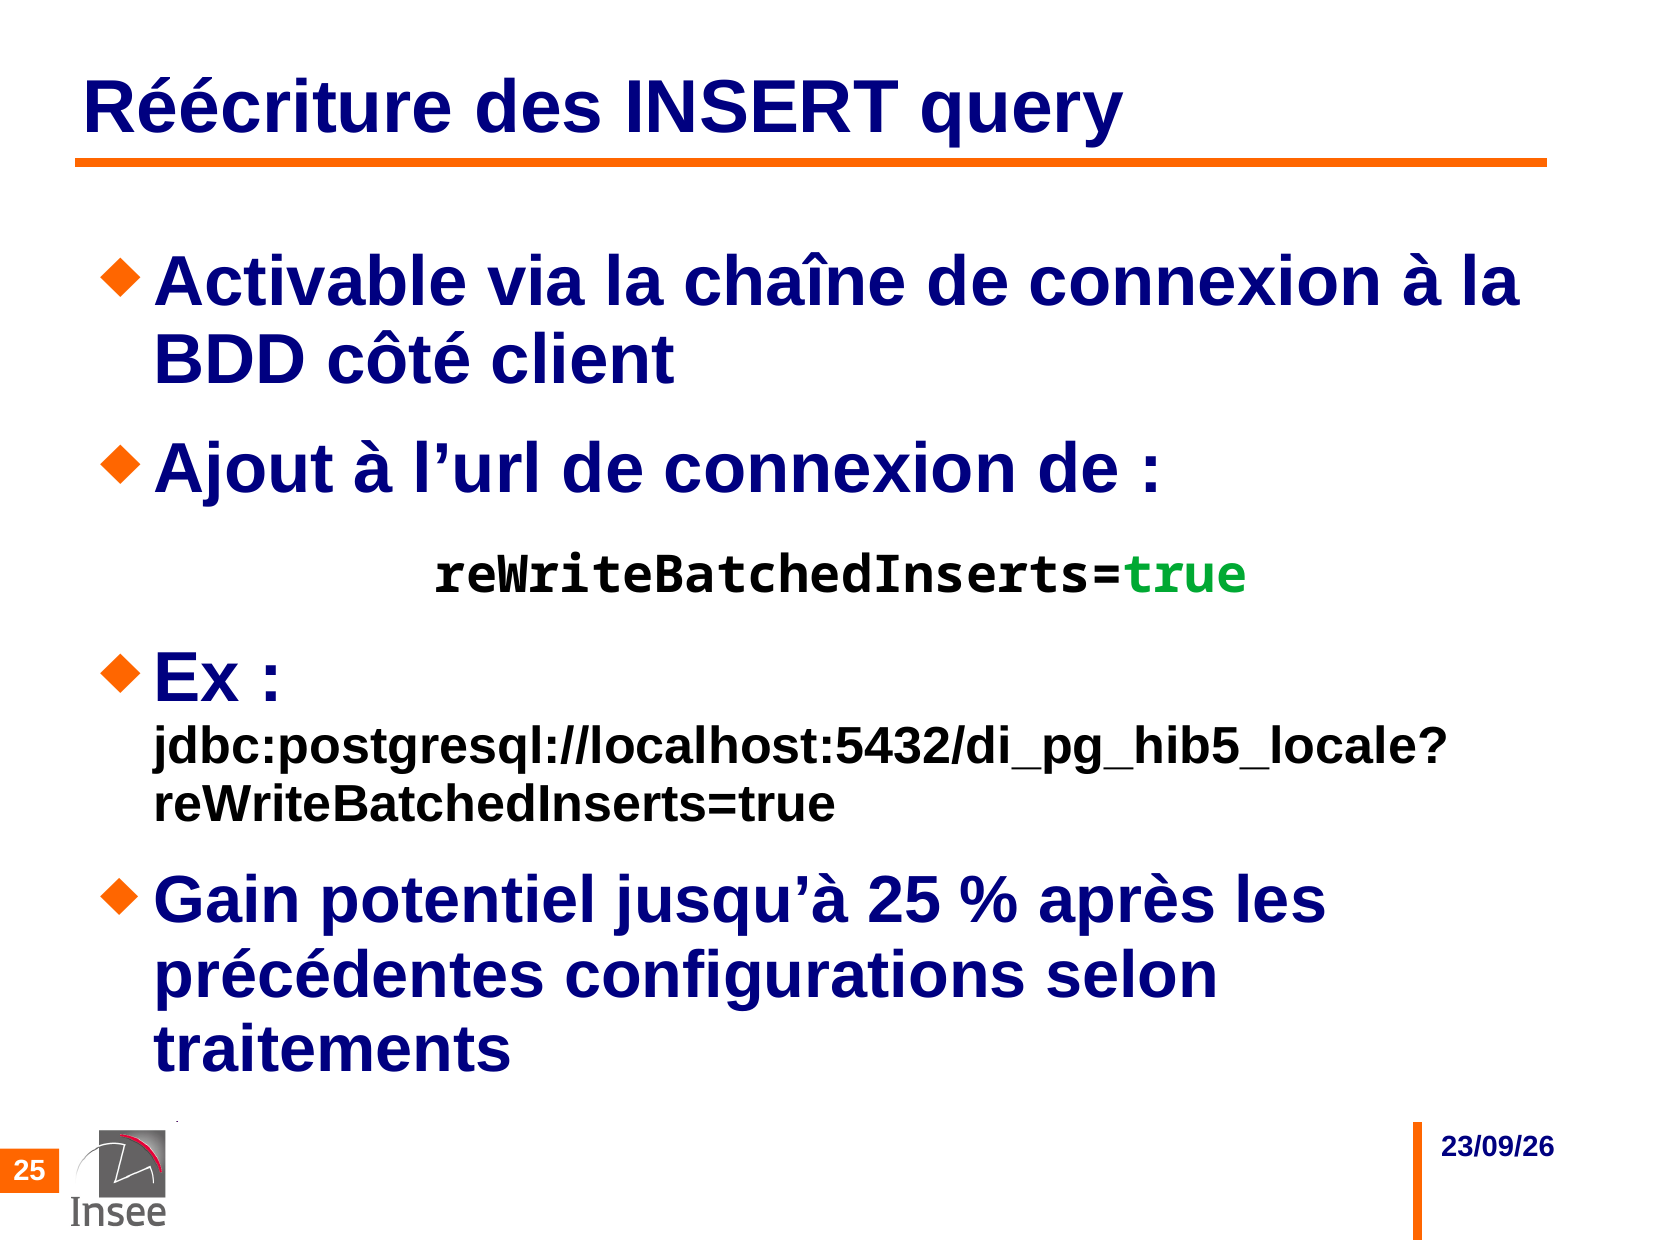

# Réécriture des INSERT query
Activable via la chaîne de connexion à la BDD côté client
Ajout à l’url de connexion de :
 reWriteBatchedInserts=true
Ex : jdbc:postgresql://localhost:5432/di_pg_hib5_locale?reWriteBatchedInserts=true
Gain potentiel jusqu’à 25 % après les précédentes configurations selon traitements
25